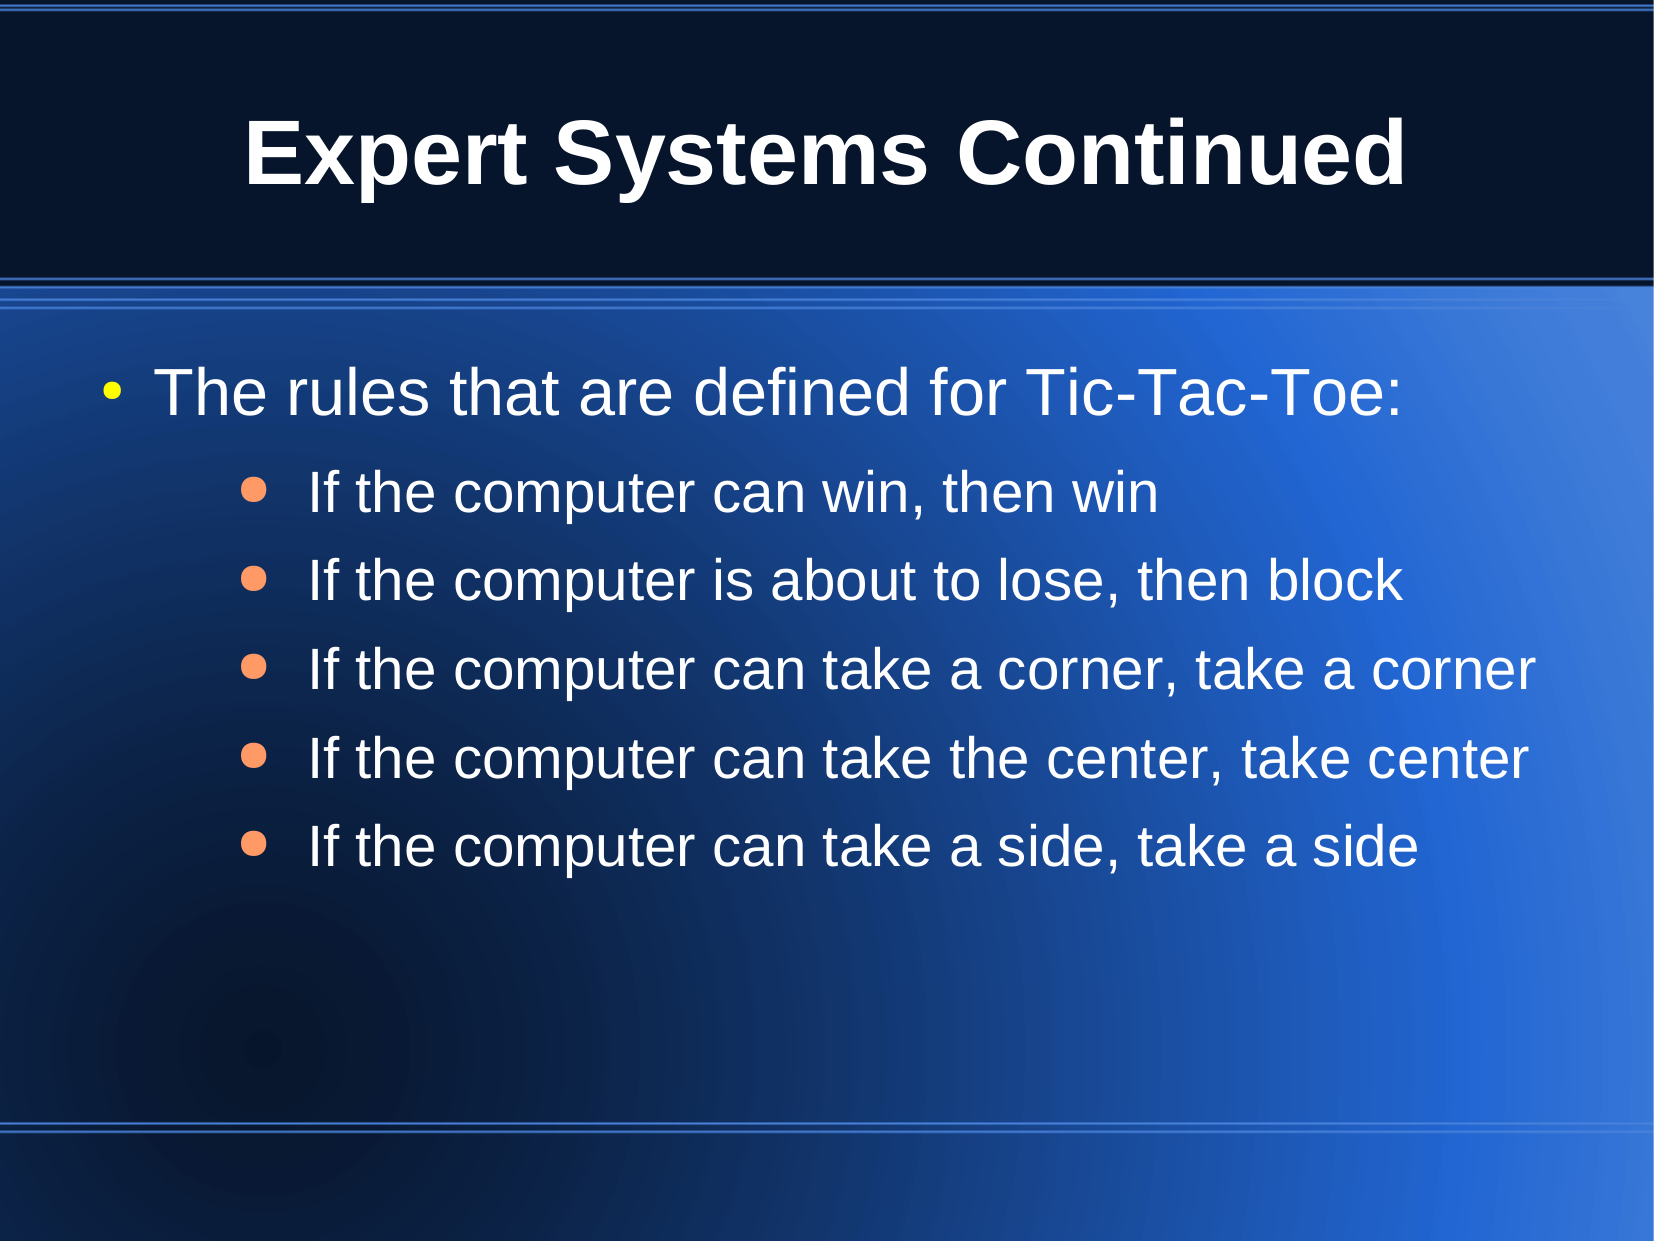

# Expert Systems Continued
The rules that are defined for Tic-Tac-Toe:
If the computer can win, then win
If the computer is about to lose, then block
If the computer can take a corner, take a corner
If the computer can take the center, take center
If the computer can take a side, take a side